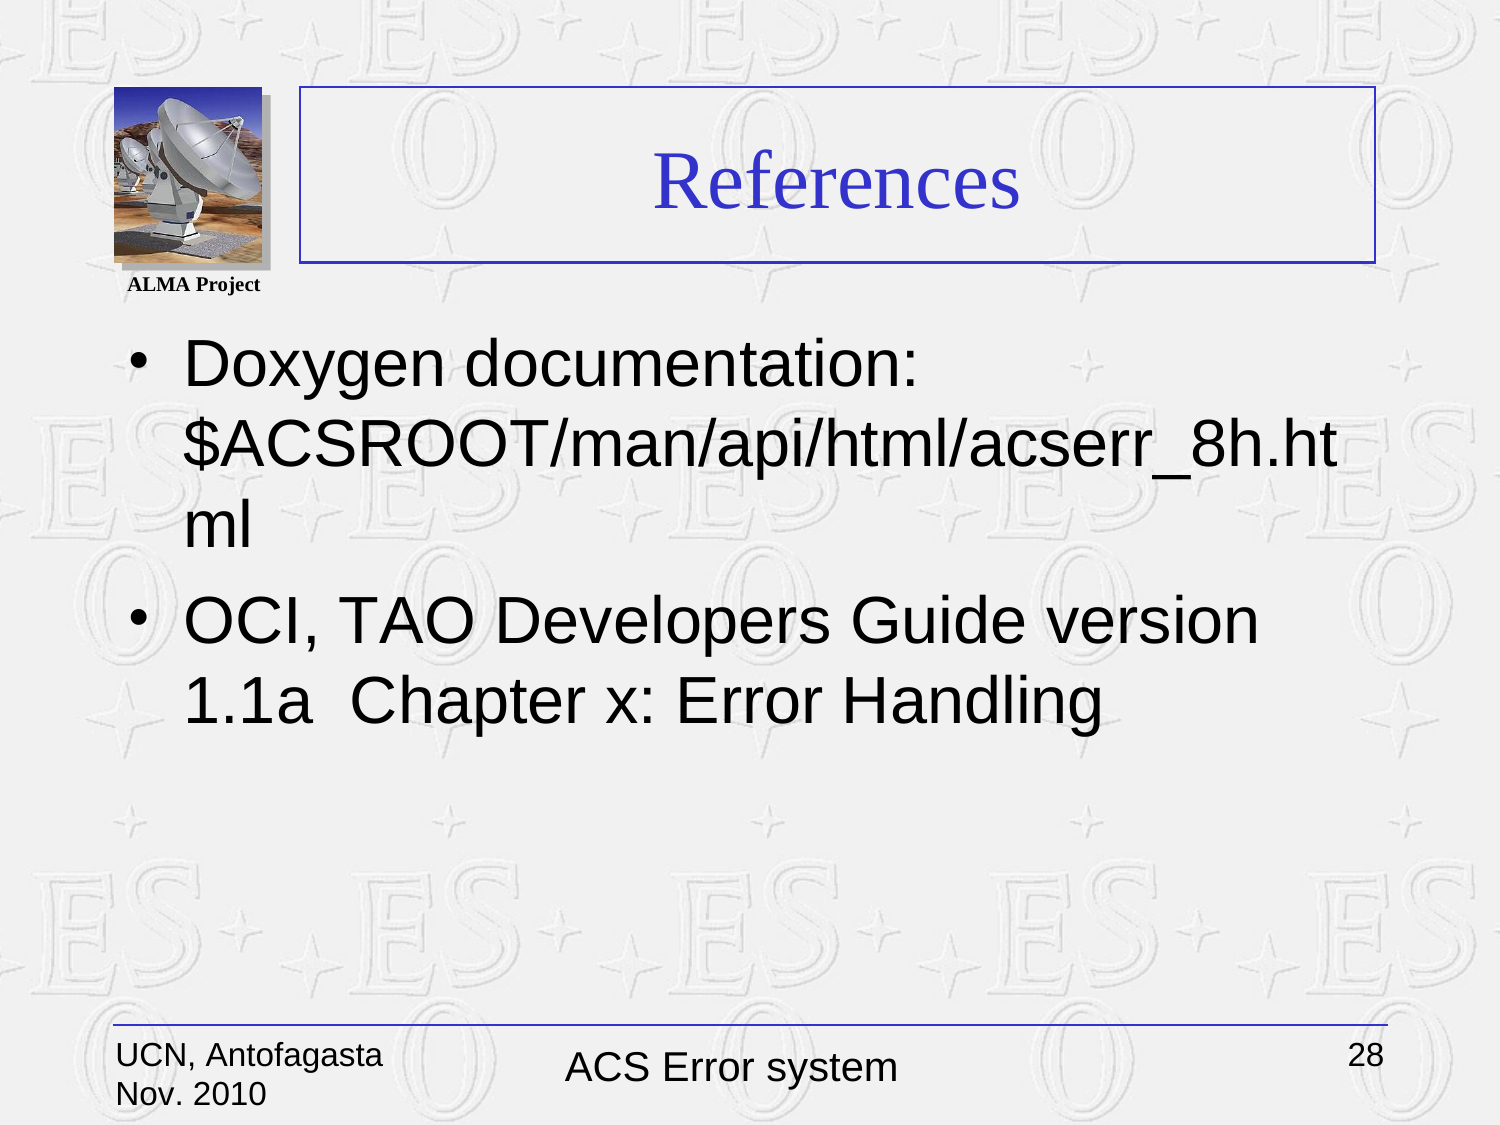

# References
Doxygen documentation:
$ACSROOT/man/api/html/acserr_8h.html
OCI, TAO Developers Guide version 1.1a Chapter x: Error Handling
28